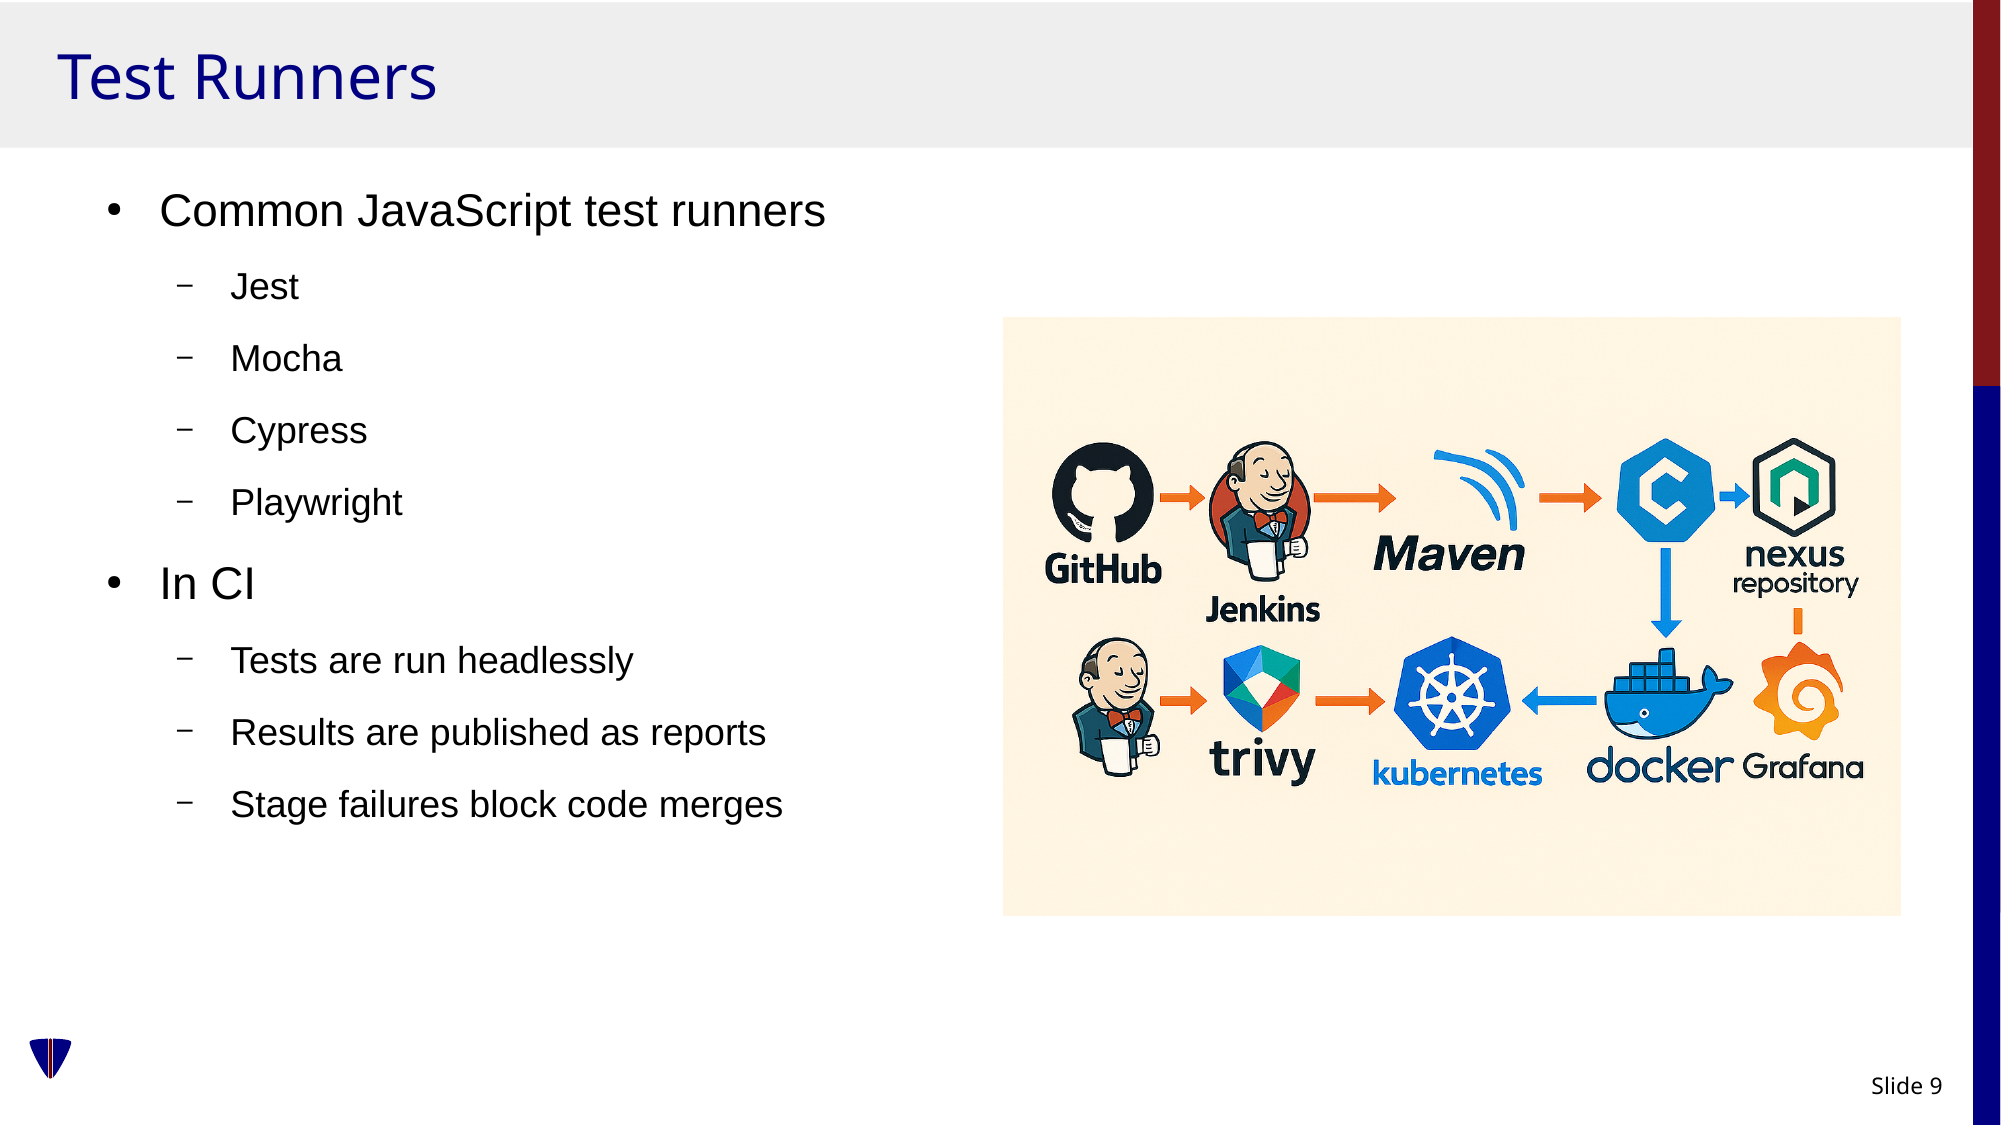

# Test Runners
Common JavaScript test runners
Jest
Mocha
Cypress
Playwright
In CI
Tests are run headlessly
Results are published as reports
Stage failures block code merges